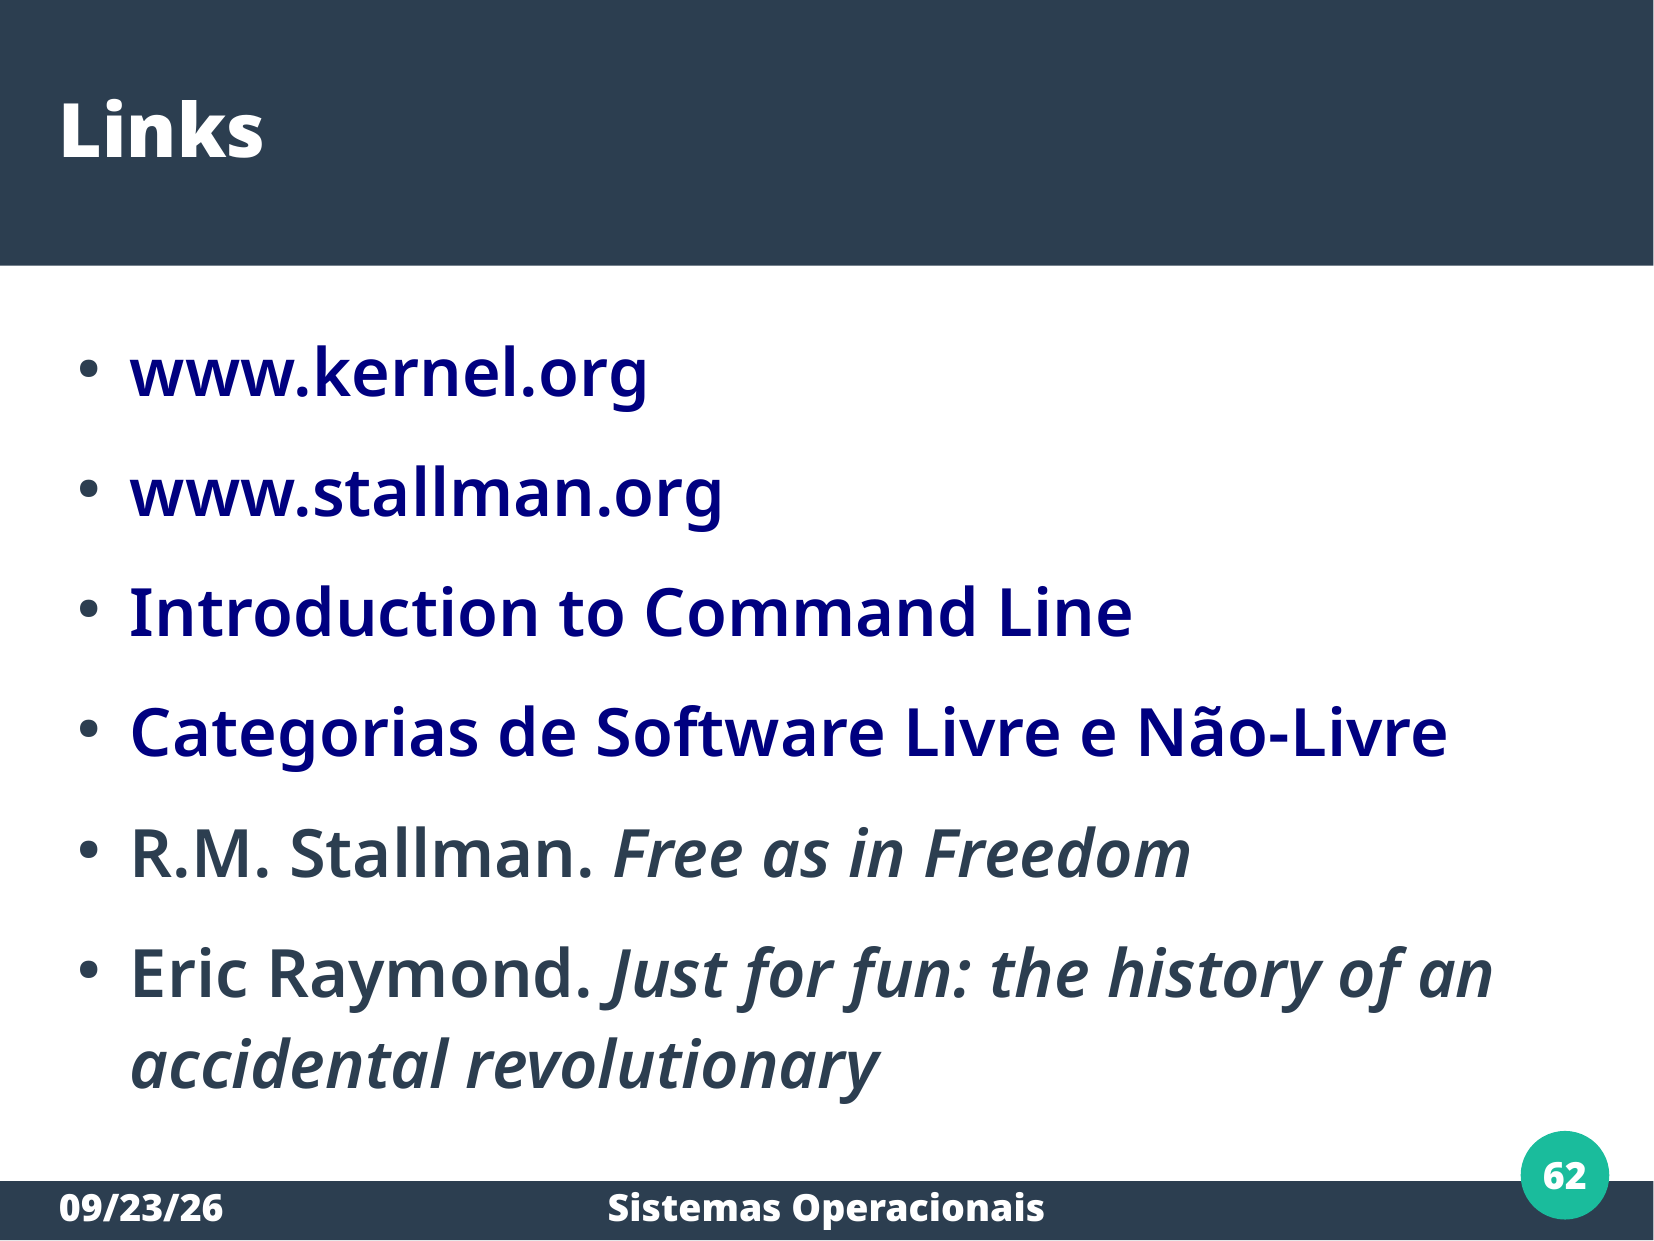

# Links
www.kernel.org
www.stallman.org
Introduction to Command Line
Categorias de Software Livre e Não-Livre
R.M. Stallman. Free as in Freedom
Eric Raymond. Just for fun: the history of an accidental revolutionary
62
Sistemas Operacionais